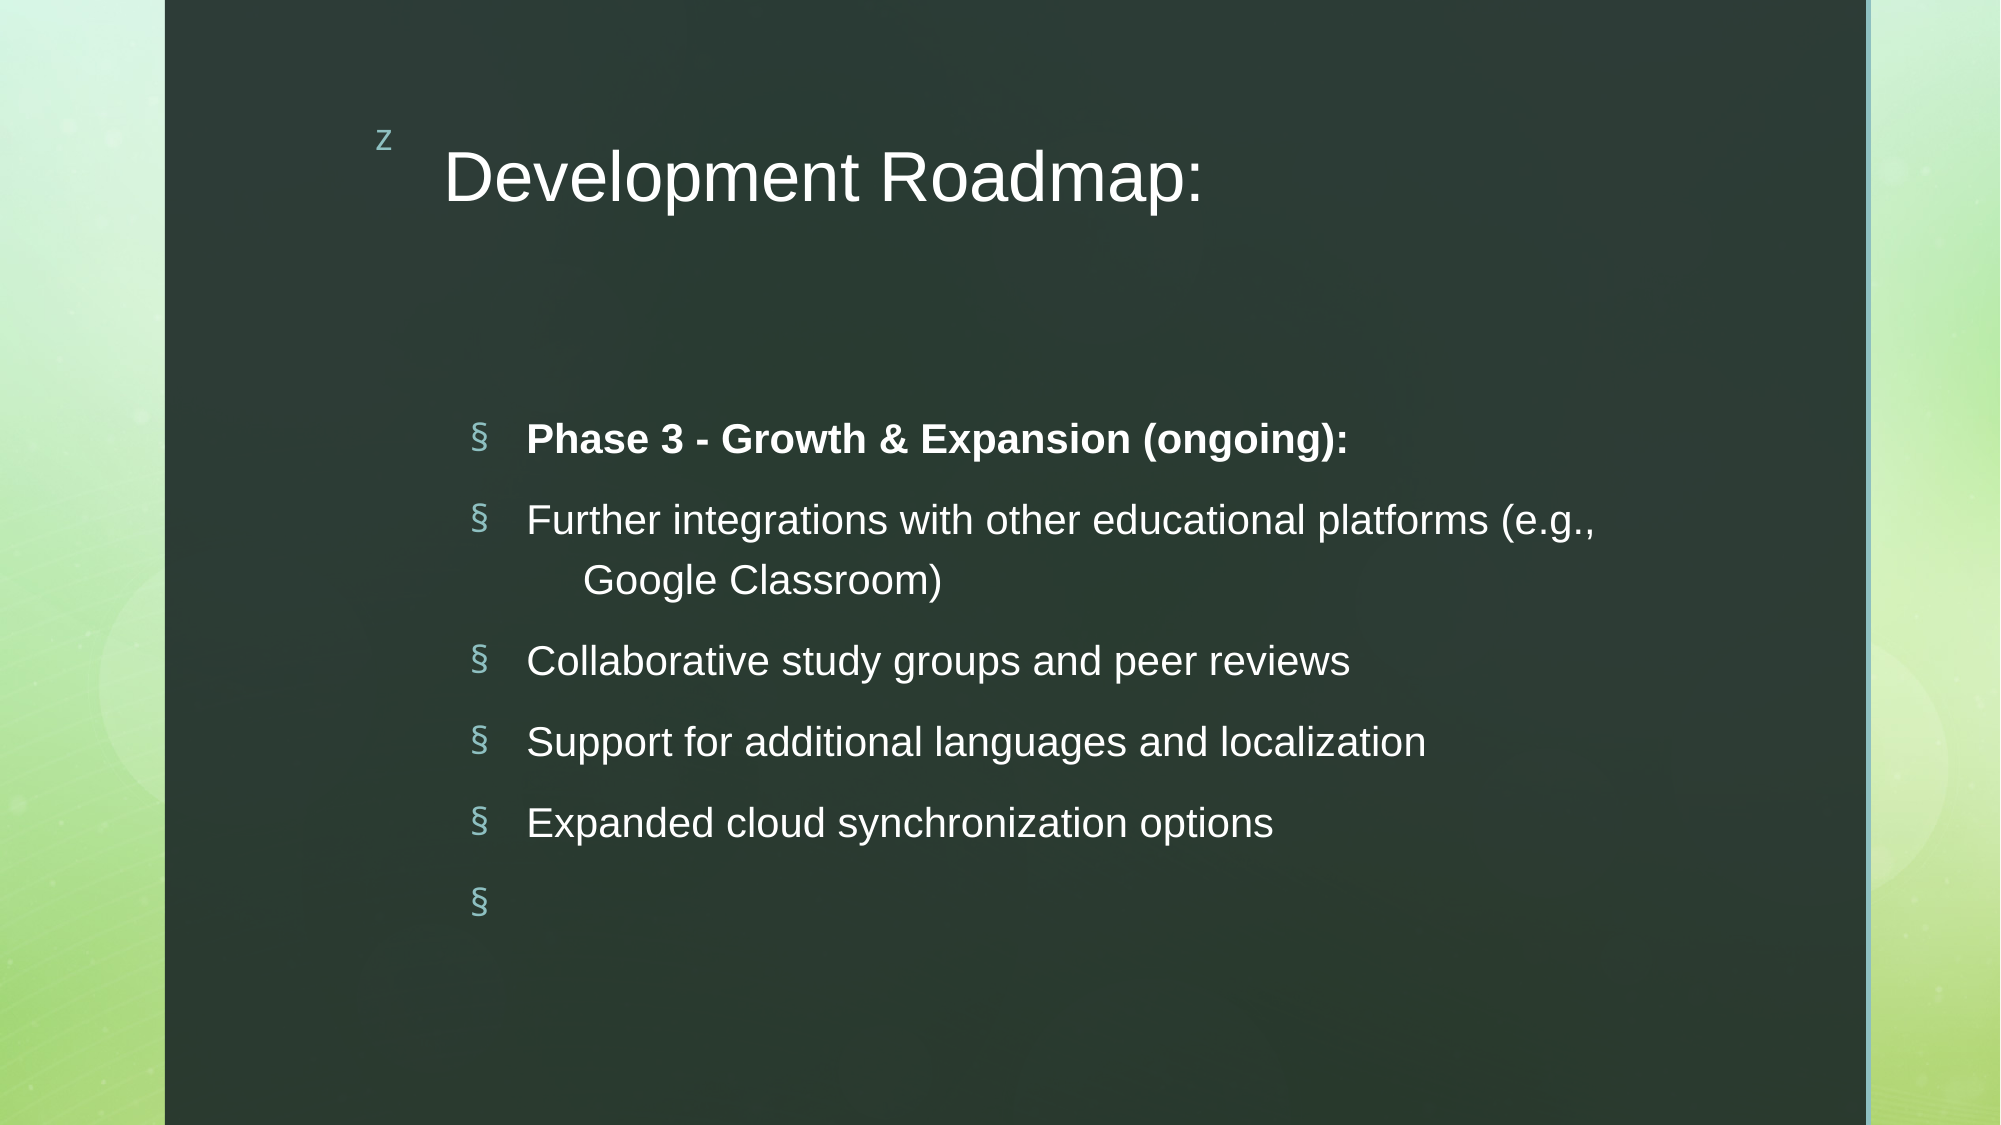

# Development Roadmap:
Phase 3 - Growth & Expansion (ongoing):
Further integrations with other educational platforms (e.g., Google Classroom)
Collaborative study groups and peer reviews
Support for additional languages and localization
Expanded cloud synchronization options